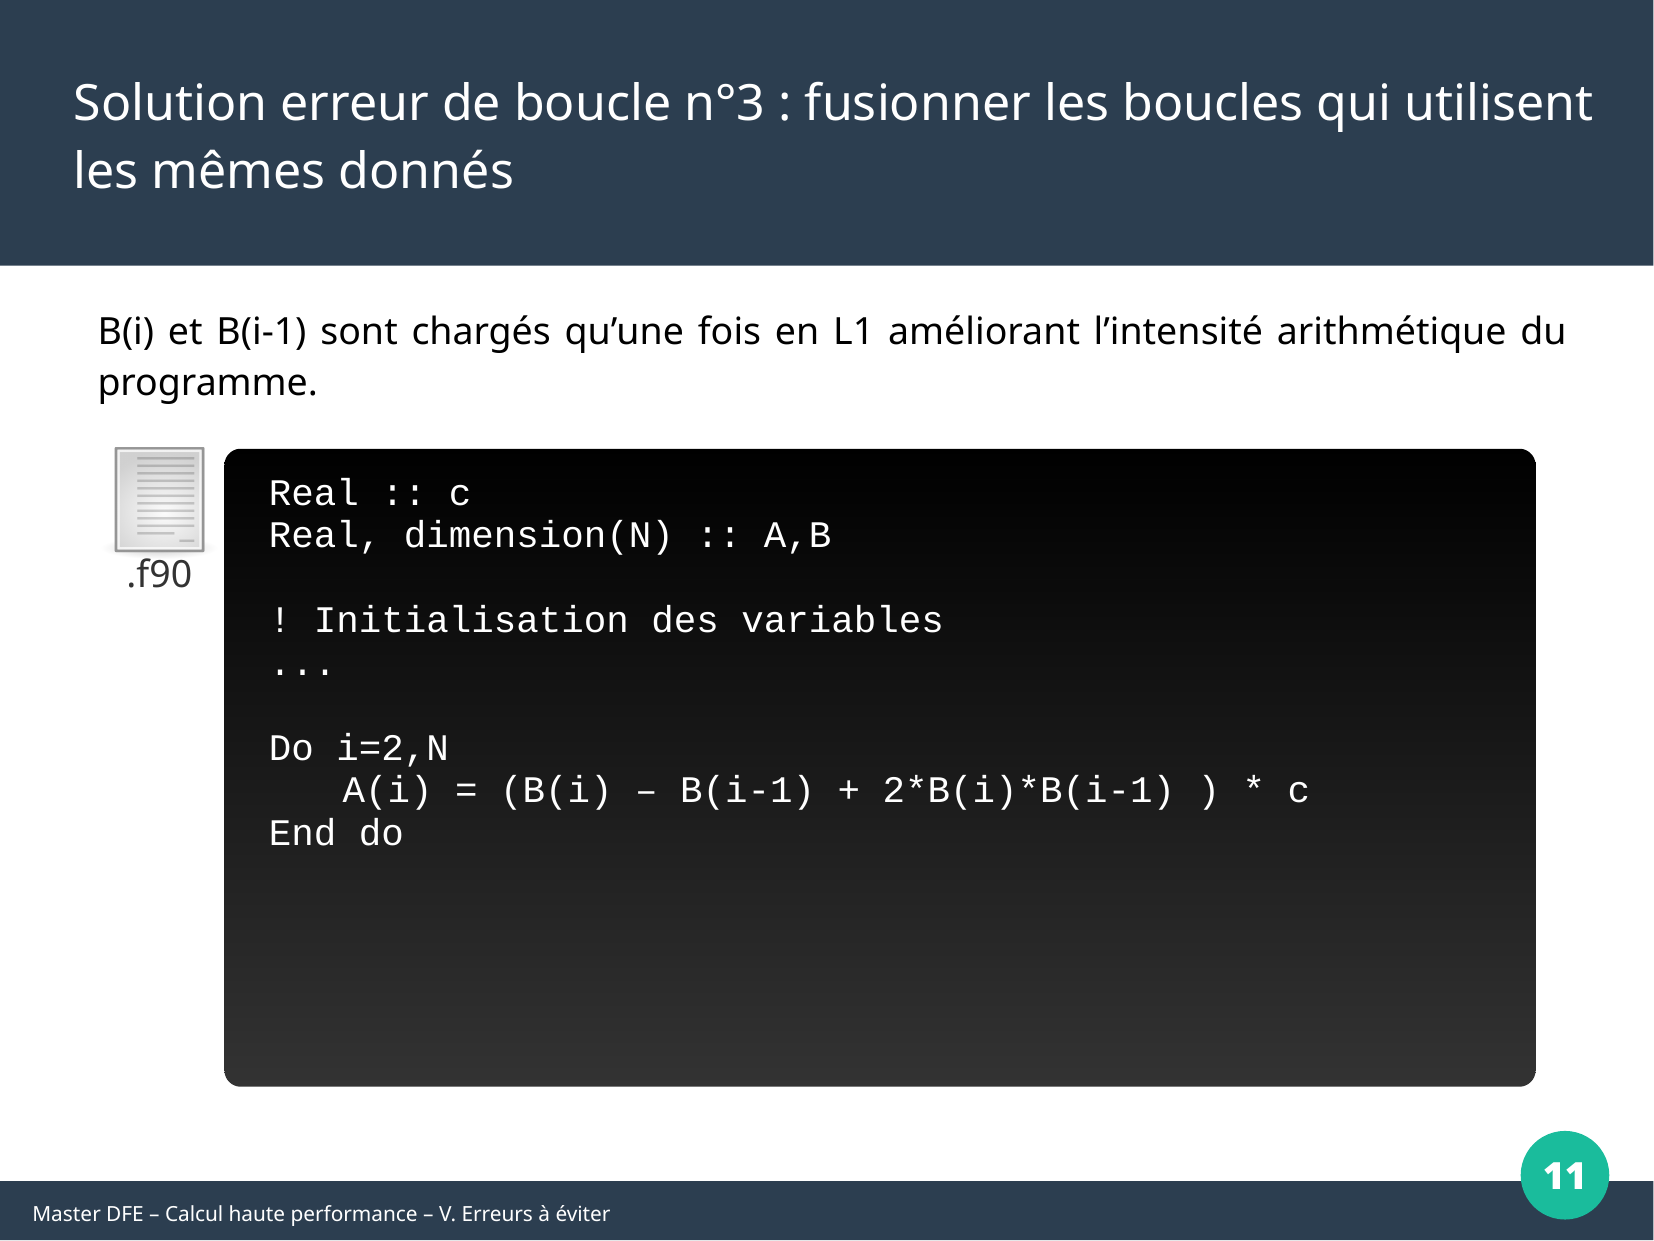

Solution erreur de boucle n°3 : fusionner les boucles qui utilisent les mêmes donnés
B(i) et B(i-1) sont chargés qu’une fois en L1 améliorant l’intensité arithmétique du programme.
Real :: c
Real, dimension(N) :: A,B
! Initialisation des variables
...
Do i=2,N
	A(i) = (B(i) – B(i-1) + 2*B(i)*B(i-1) ) * c
End do
.f90
11
Master DFE – Calcul haute performance – V. Erreurs à éviter